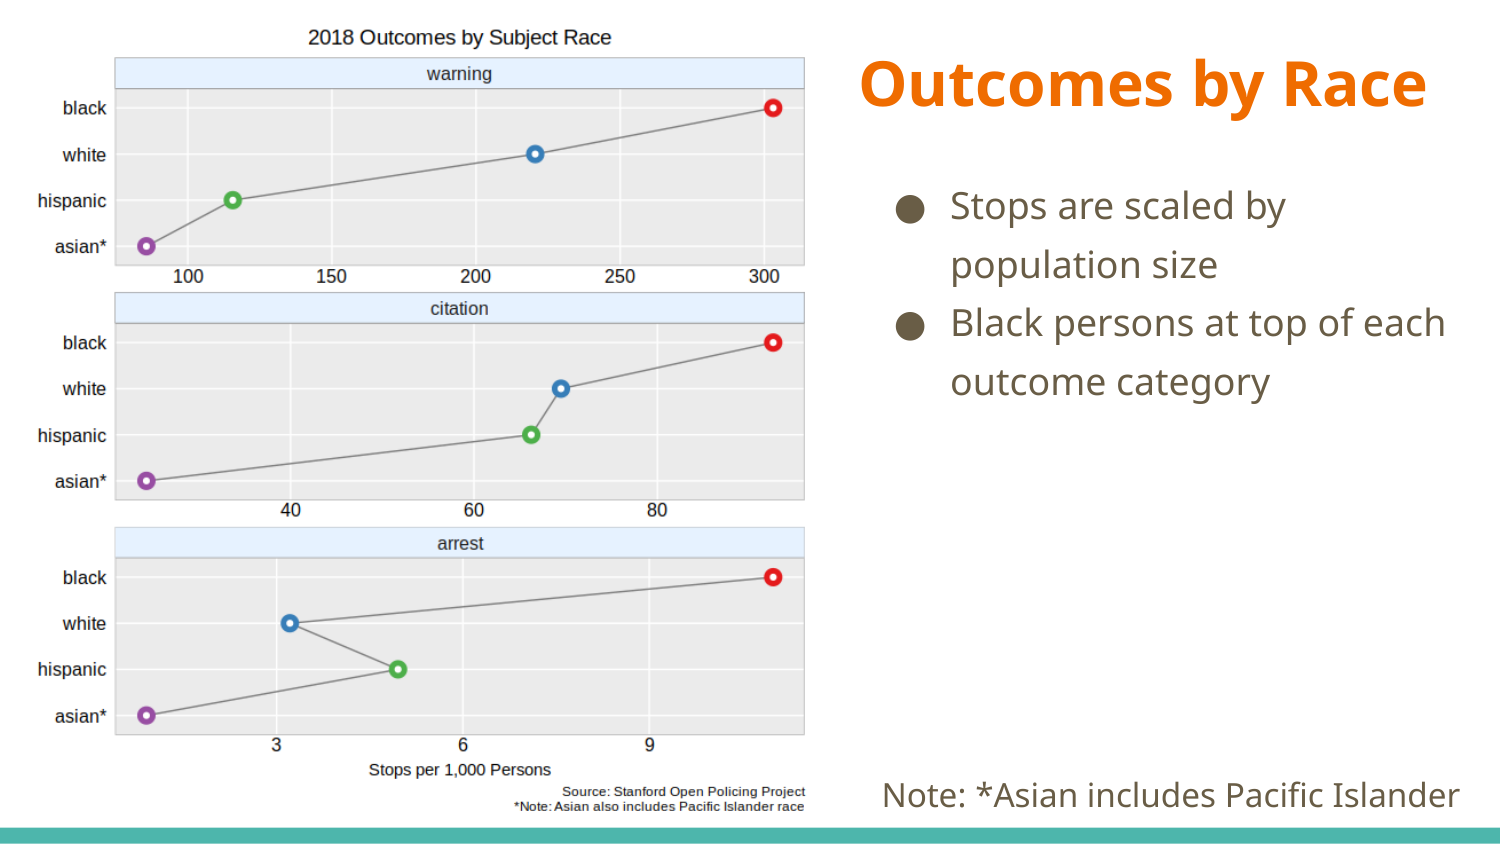

# Outcomes by Race
Stops are scaled by population size
Black persons at top of each outcome category
Note: *Asian includes Pacific Islander